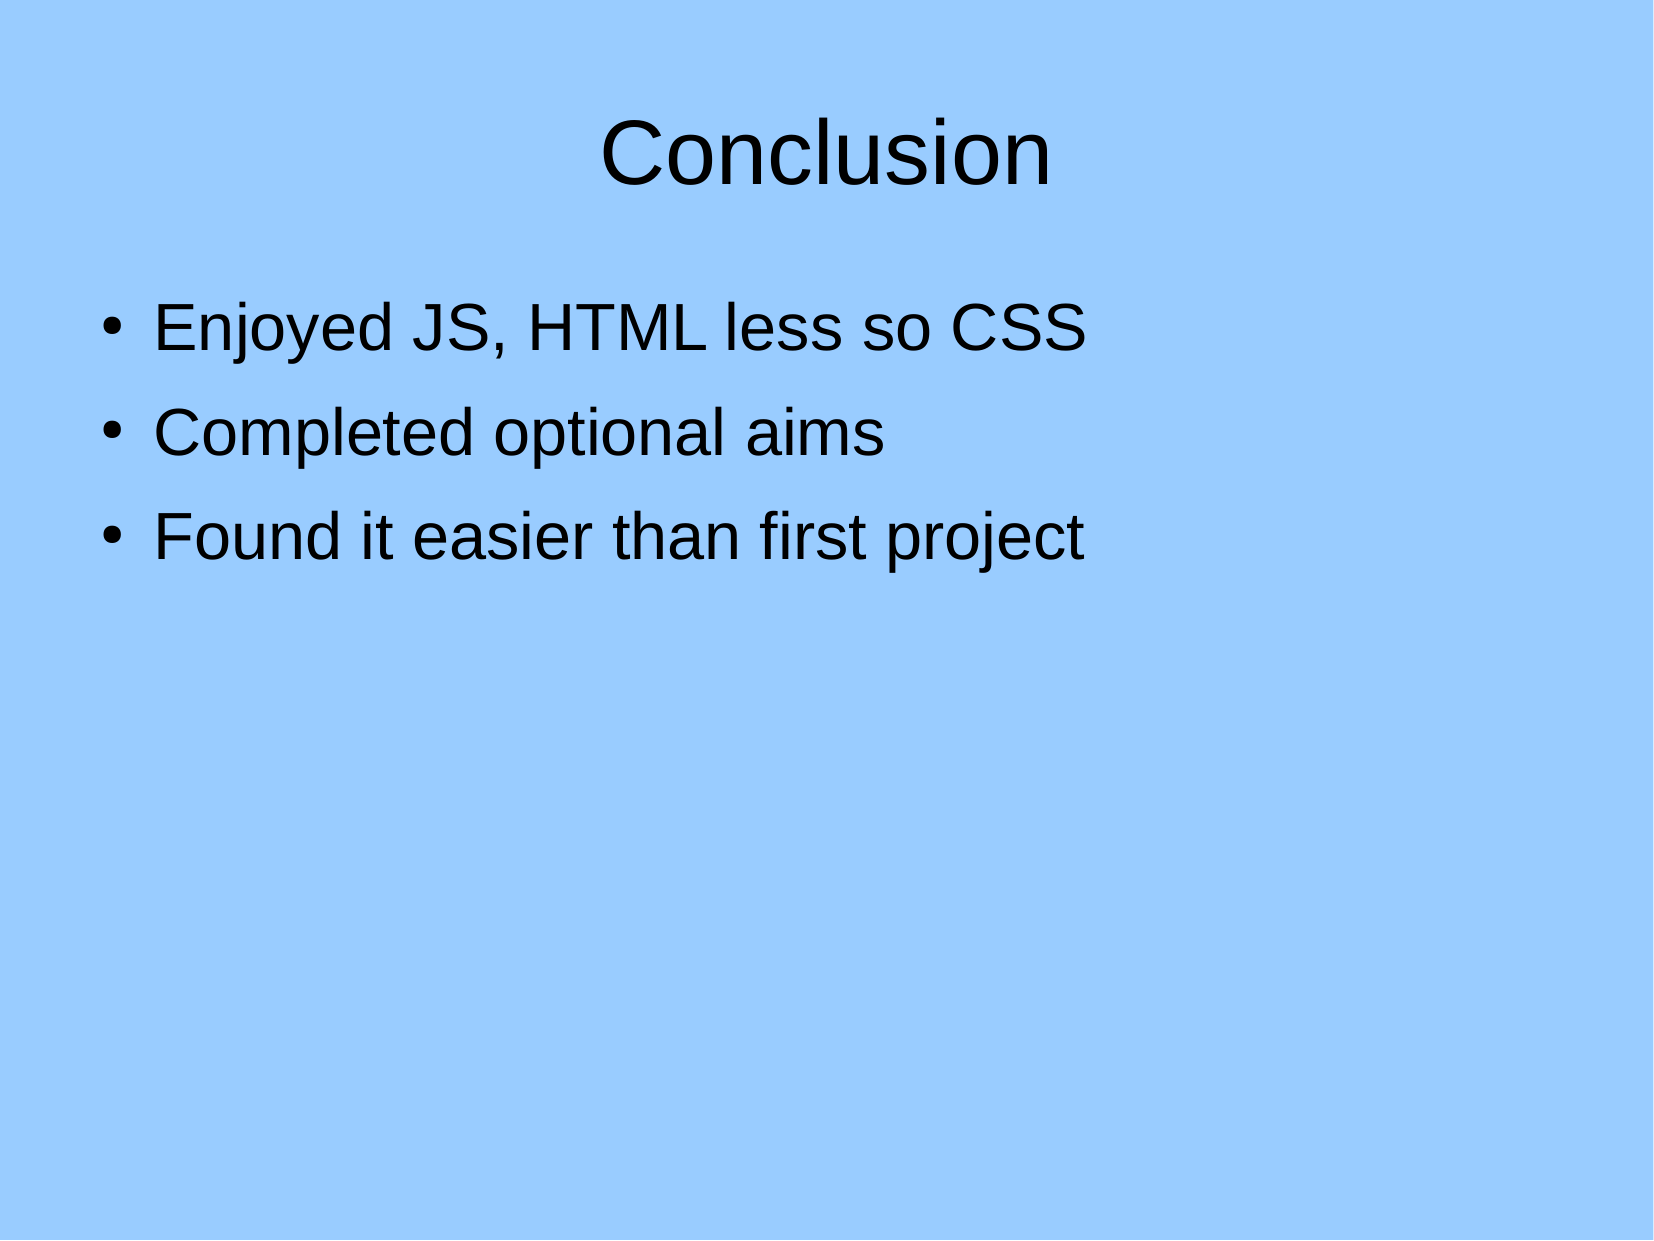

# Conclusion
Enjoyed JS, HTML less so CSS
Completed optional aims
Found it easier than first project